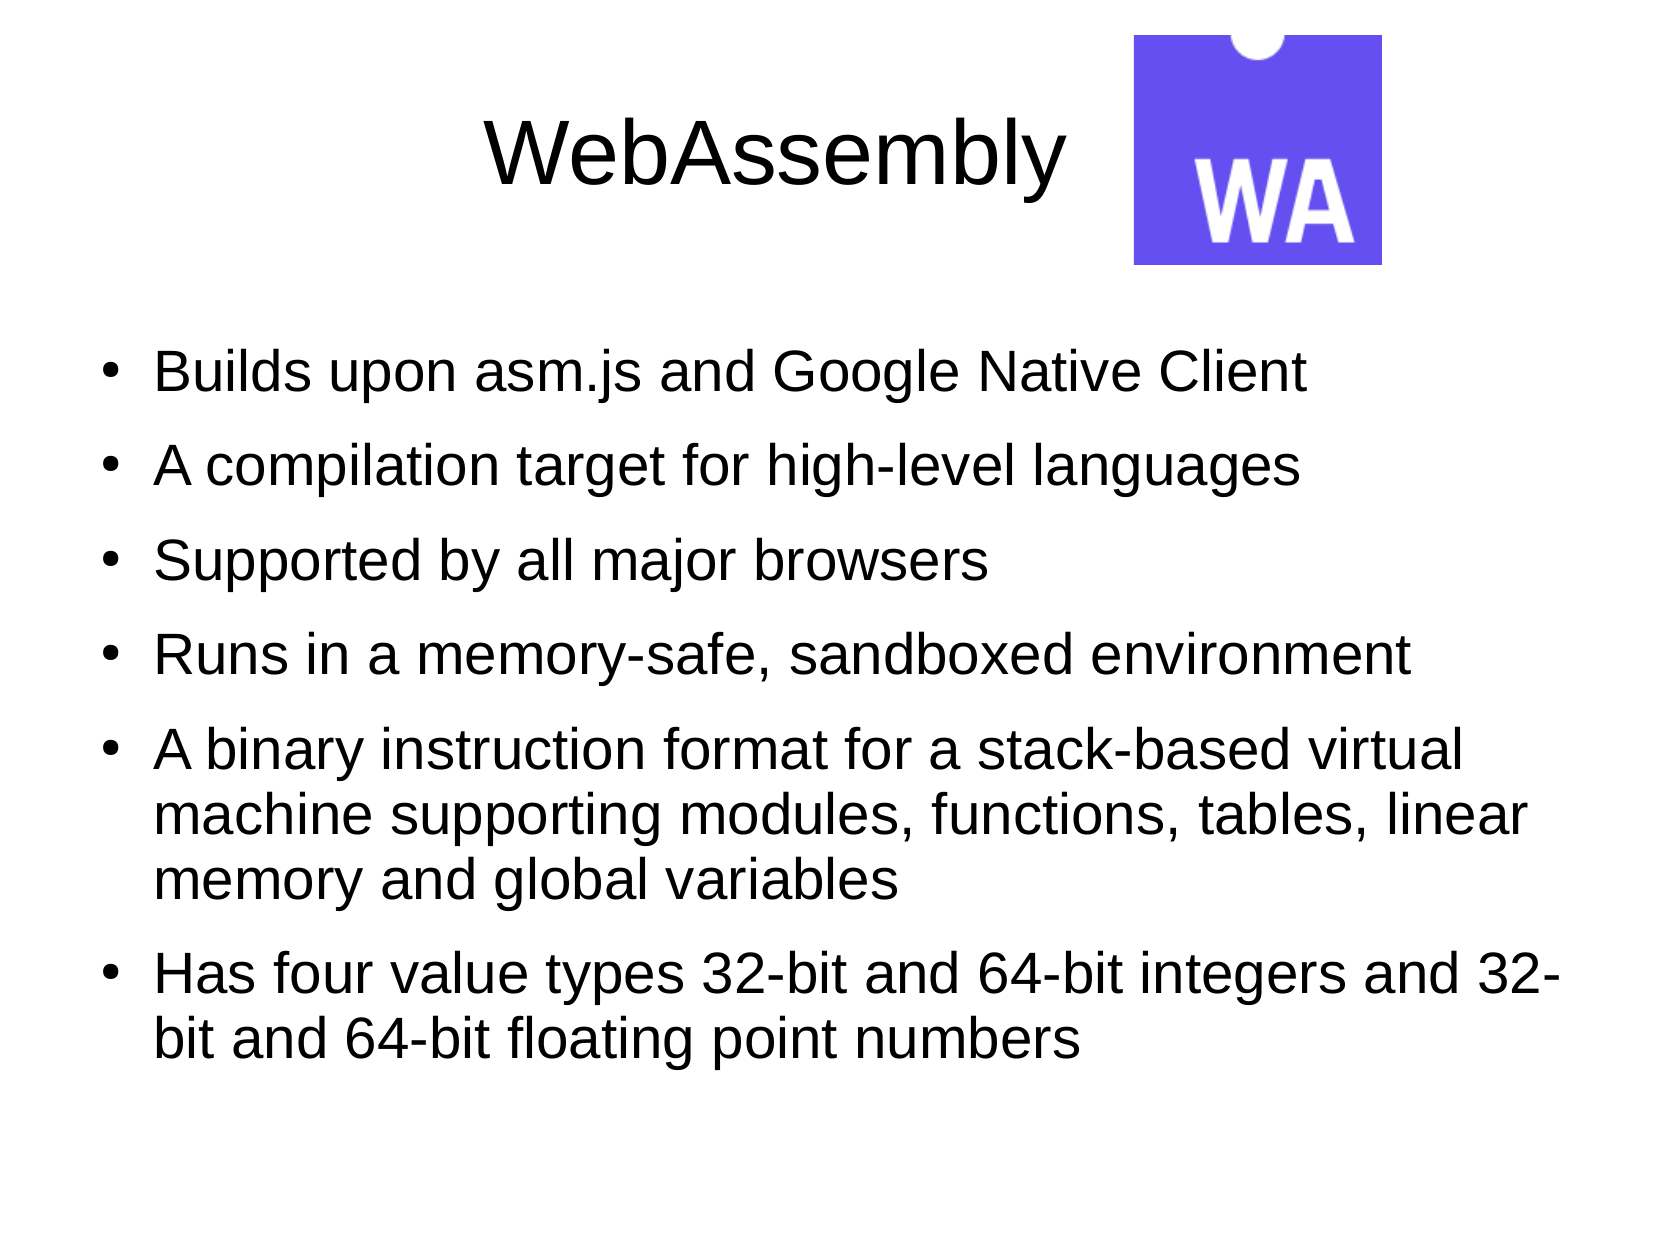

# WebAssembly
Builds upon asm.js and Google Native Client
A compilation target for high-level languages
Supported by all major browsers
Runs in a memory-safe, sandboxed environment
A binary instruction format for a stack-based virtual machine supporting modules, functions, tables, linear memory and global variables
Has four value types 32-bit and 64-bit integers and 32-bit and 64-bit floating point numbers